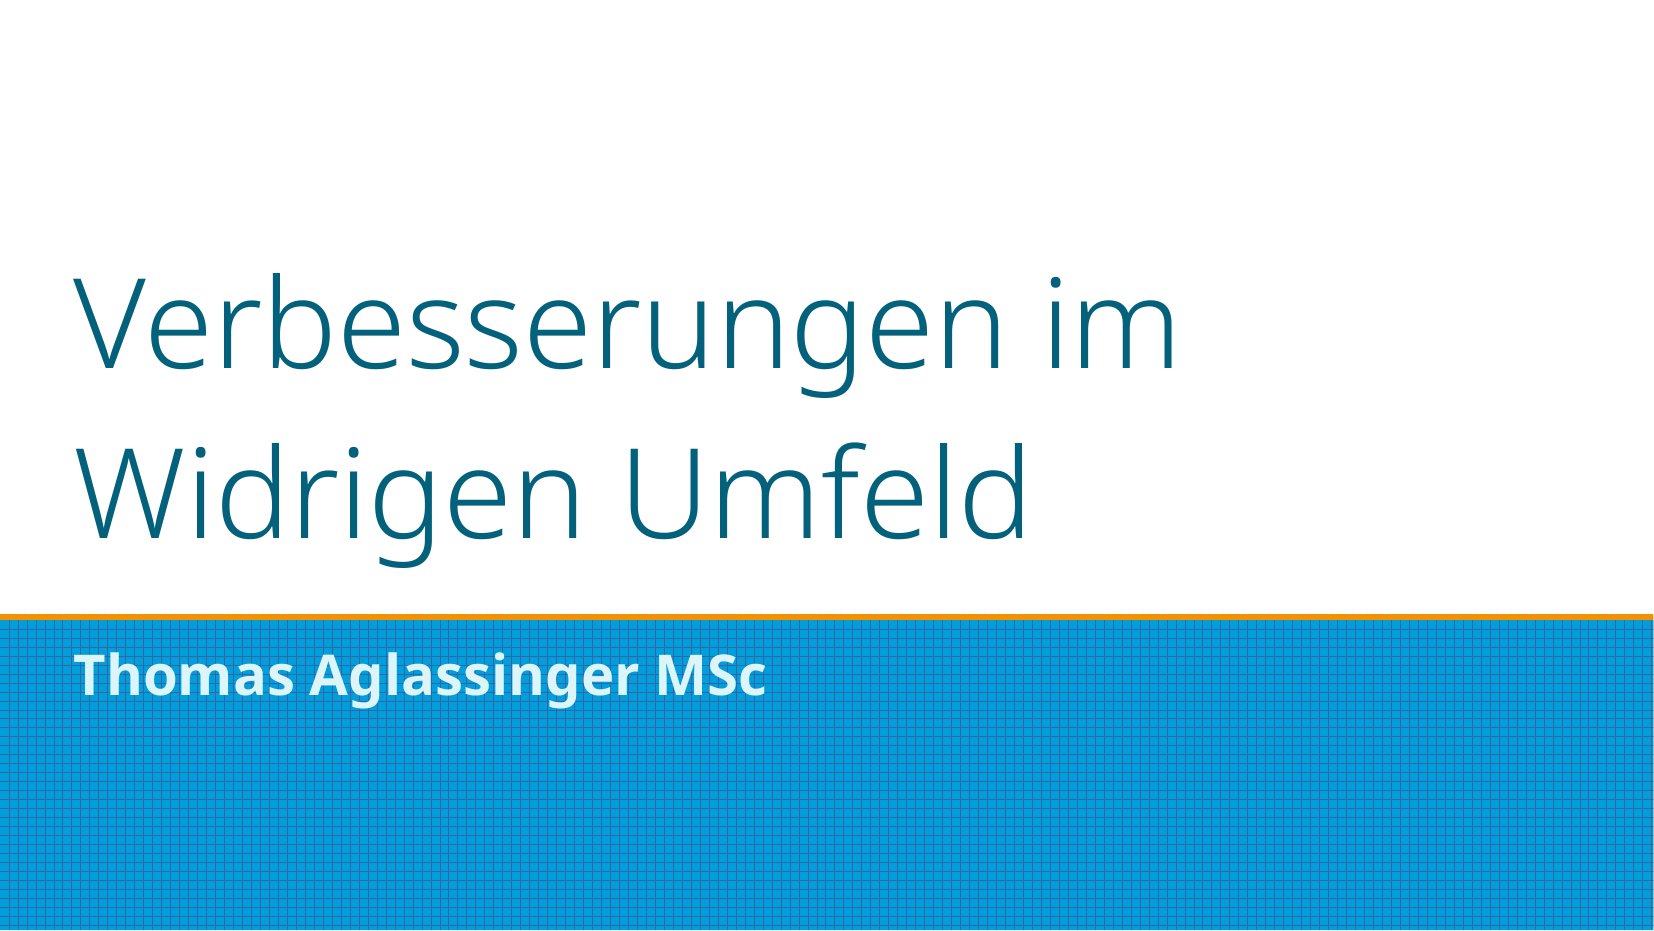

# Verbesserungen im Widrigen Umfeld
Thomas Aglassinger MSc